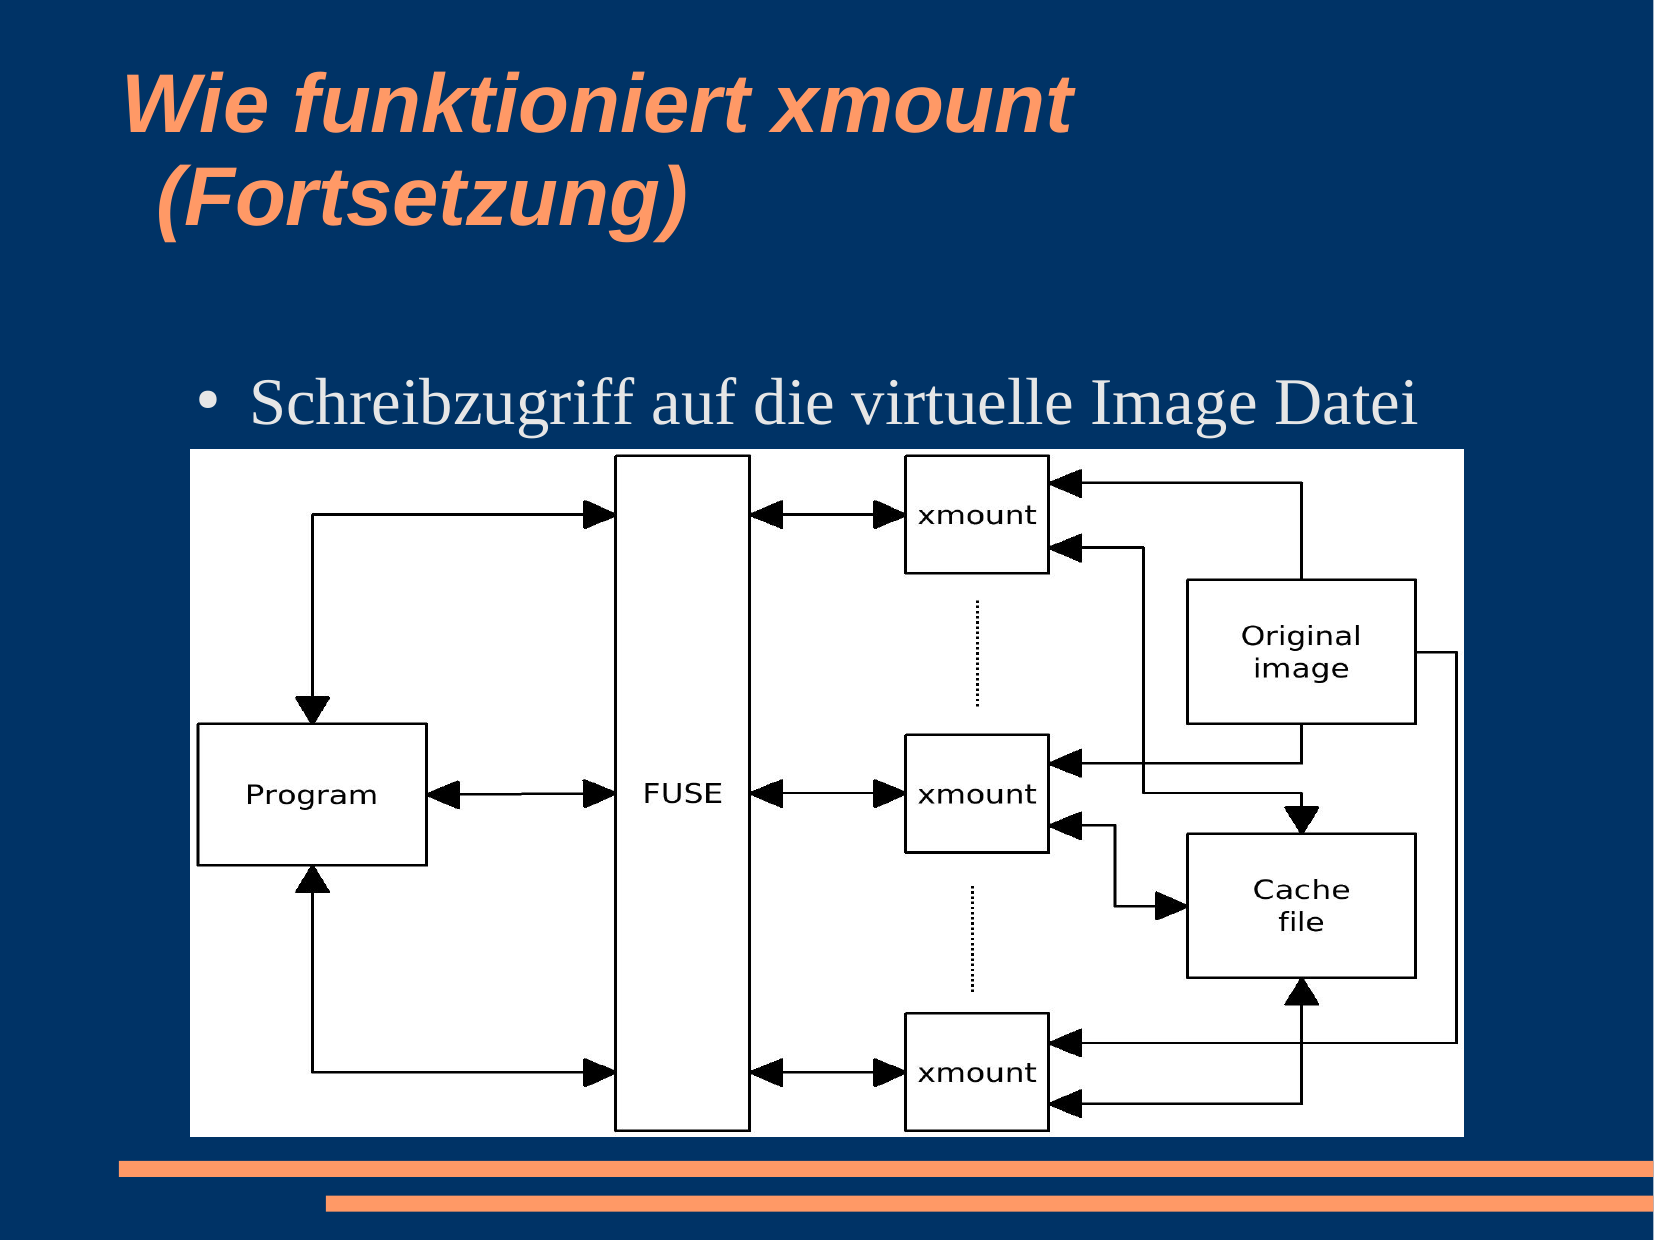

# Wie funktioniert xmount (Fortsetzung)
Schreibzugriff auf die virtuelle Image Datei